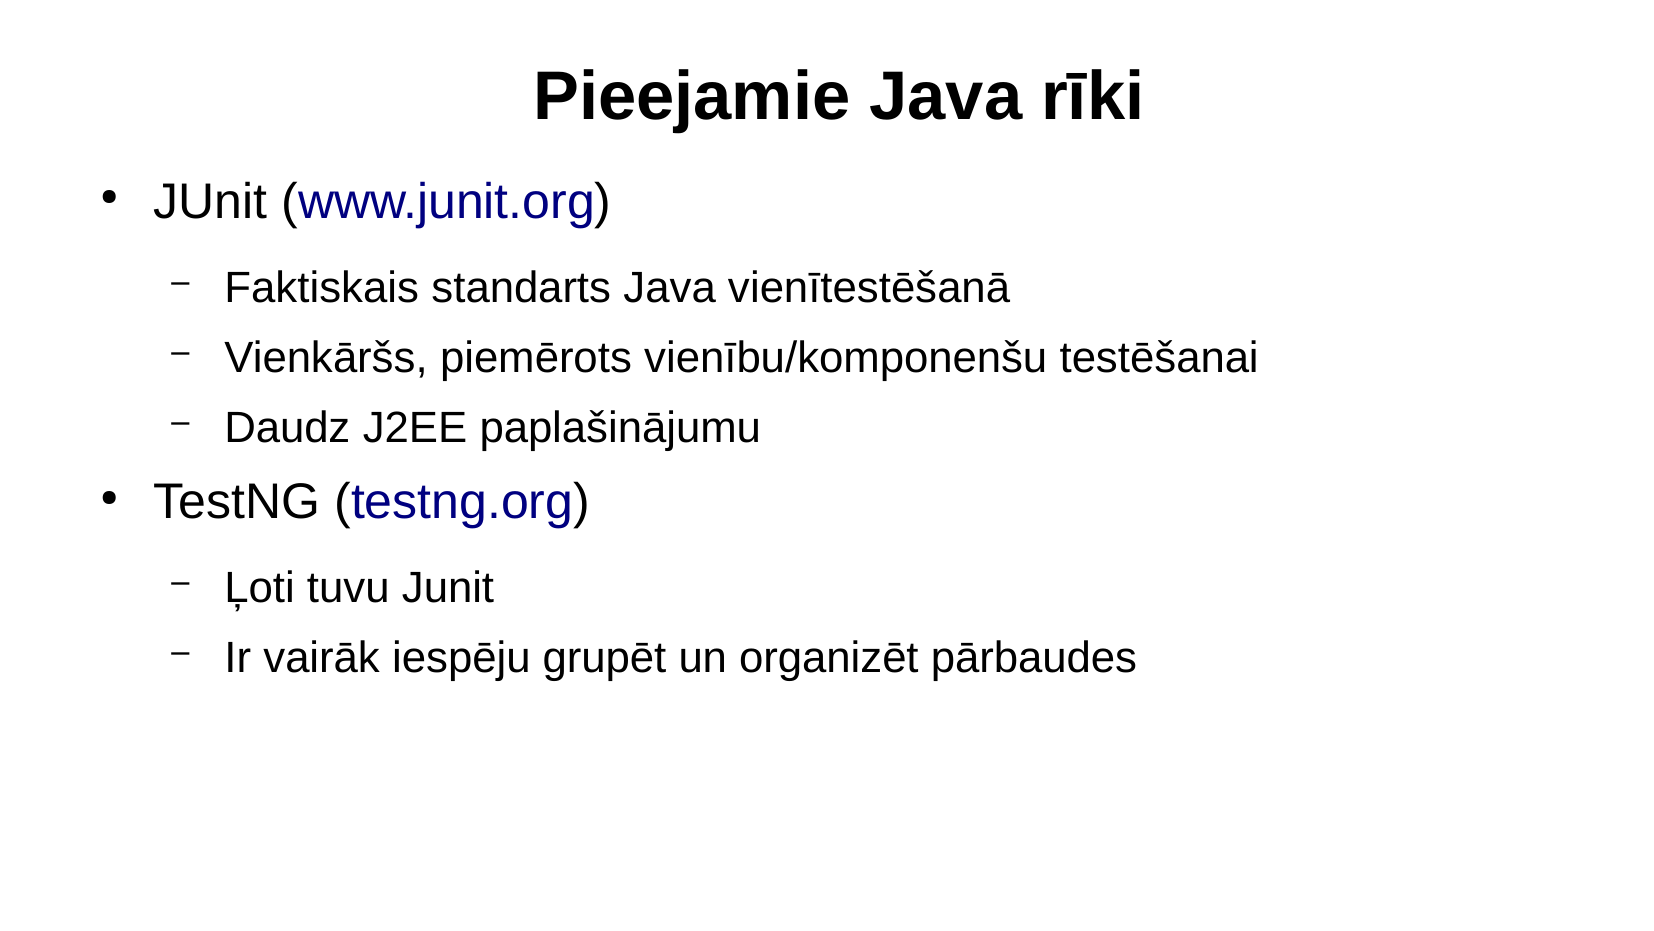

# Pieejamie Java rīki
JUnit (www.junit.org)
Faktiskais standarts Java vienītestēšanā
Vienkāršs, piemērots vienību/komponenšu testēšanai
Daudz J2EE paplašinājumu
TestNG (testng.org)
Ļoti tuvu Junit
Ir vairāk iespēju grupēt un organizēt pārbaudes